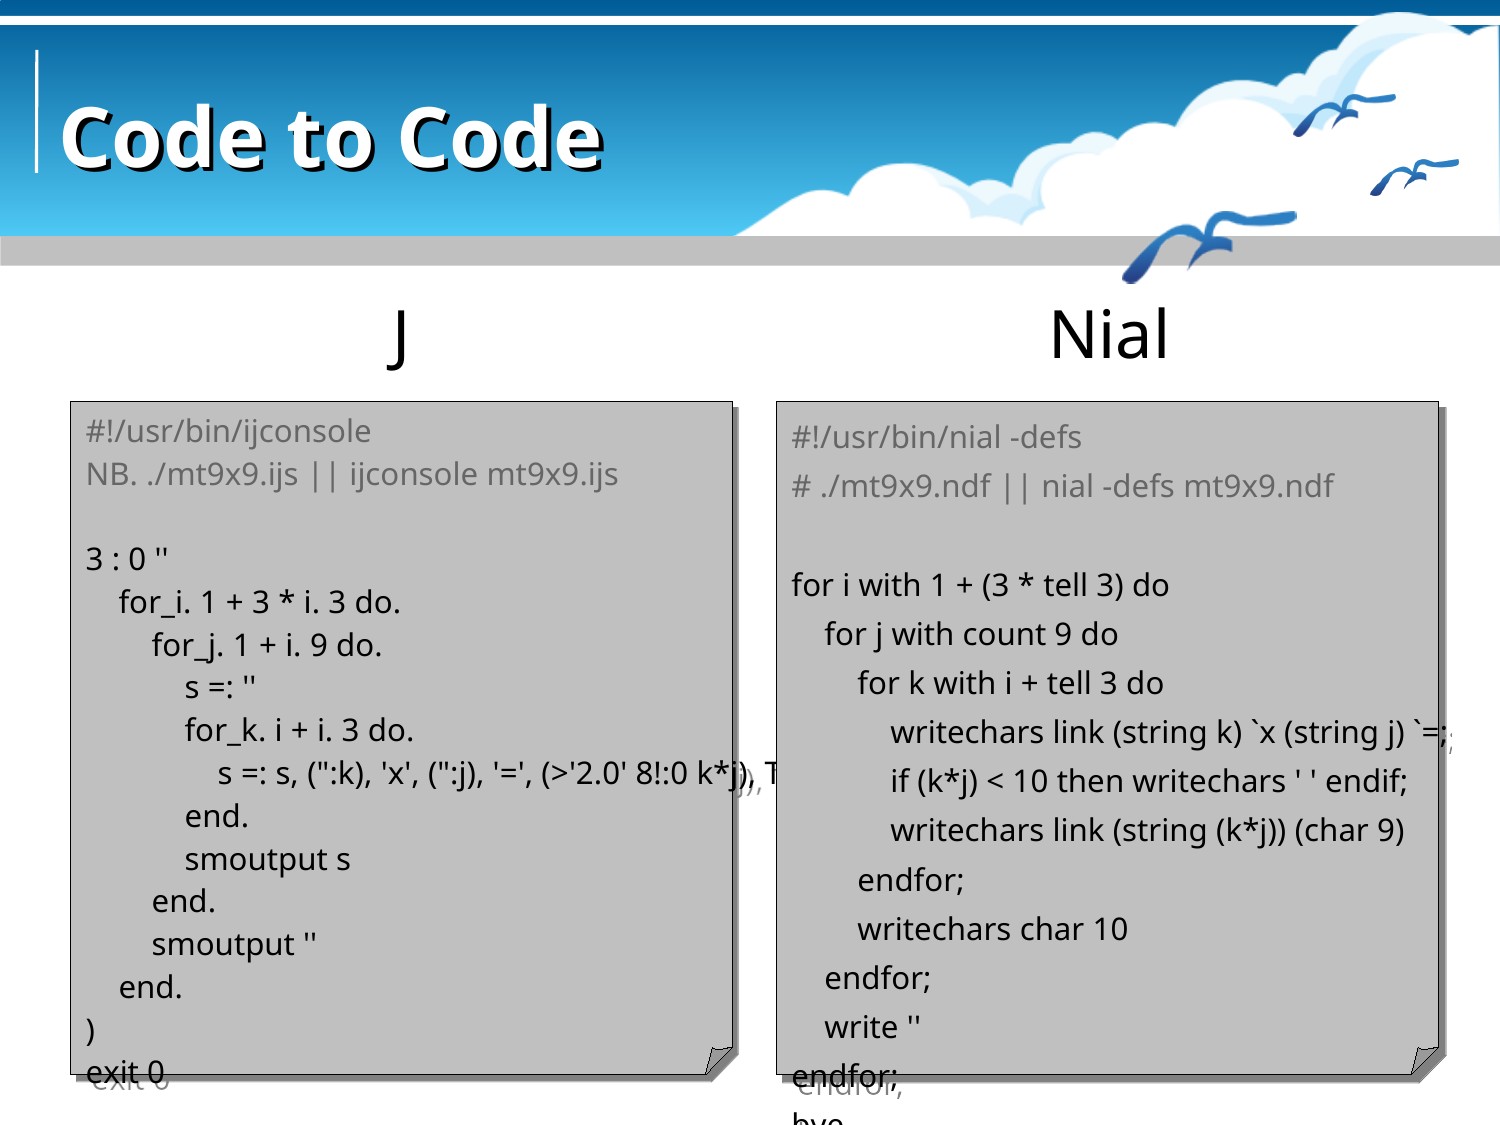

# Code to Code
Nial
J
#!/usr/bin/ijconsole
NB. ./mt9x9.ijs || ijconsole mt9x9.ijs
3 : 0 ''
 for_i. 1 + 3 * i. 3 do.
 for_j. 1 + i. 9 do.
 s =: ''
 for_k. i + i. 3 do.
 s =: s, (":k), 'x', (":j), '=', (>'2.0' 8!:0 k*j), TAB
 end.
 smoutput s
 end.
 smoutput ''
 end.
)
exit 0
#!/usr/bin/nial -defs
# ./mt9x9.ndf || nial -defs mt9x9.ndf
for i with 1 + (3 * tell 3) do
 for j with count 9 do
 for k with i + tell 3 do
 writechars link (string k) `x (string j) `=;
 if (k*j) < 10 then writechars ' ' endif;
 writechars link (string (k*j)) (char 9)
 endfor;
 writechars char 10
 endfor;
 write ''
endfor;
bye